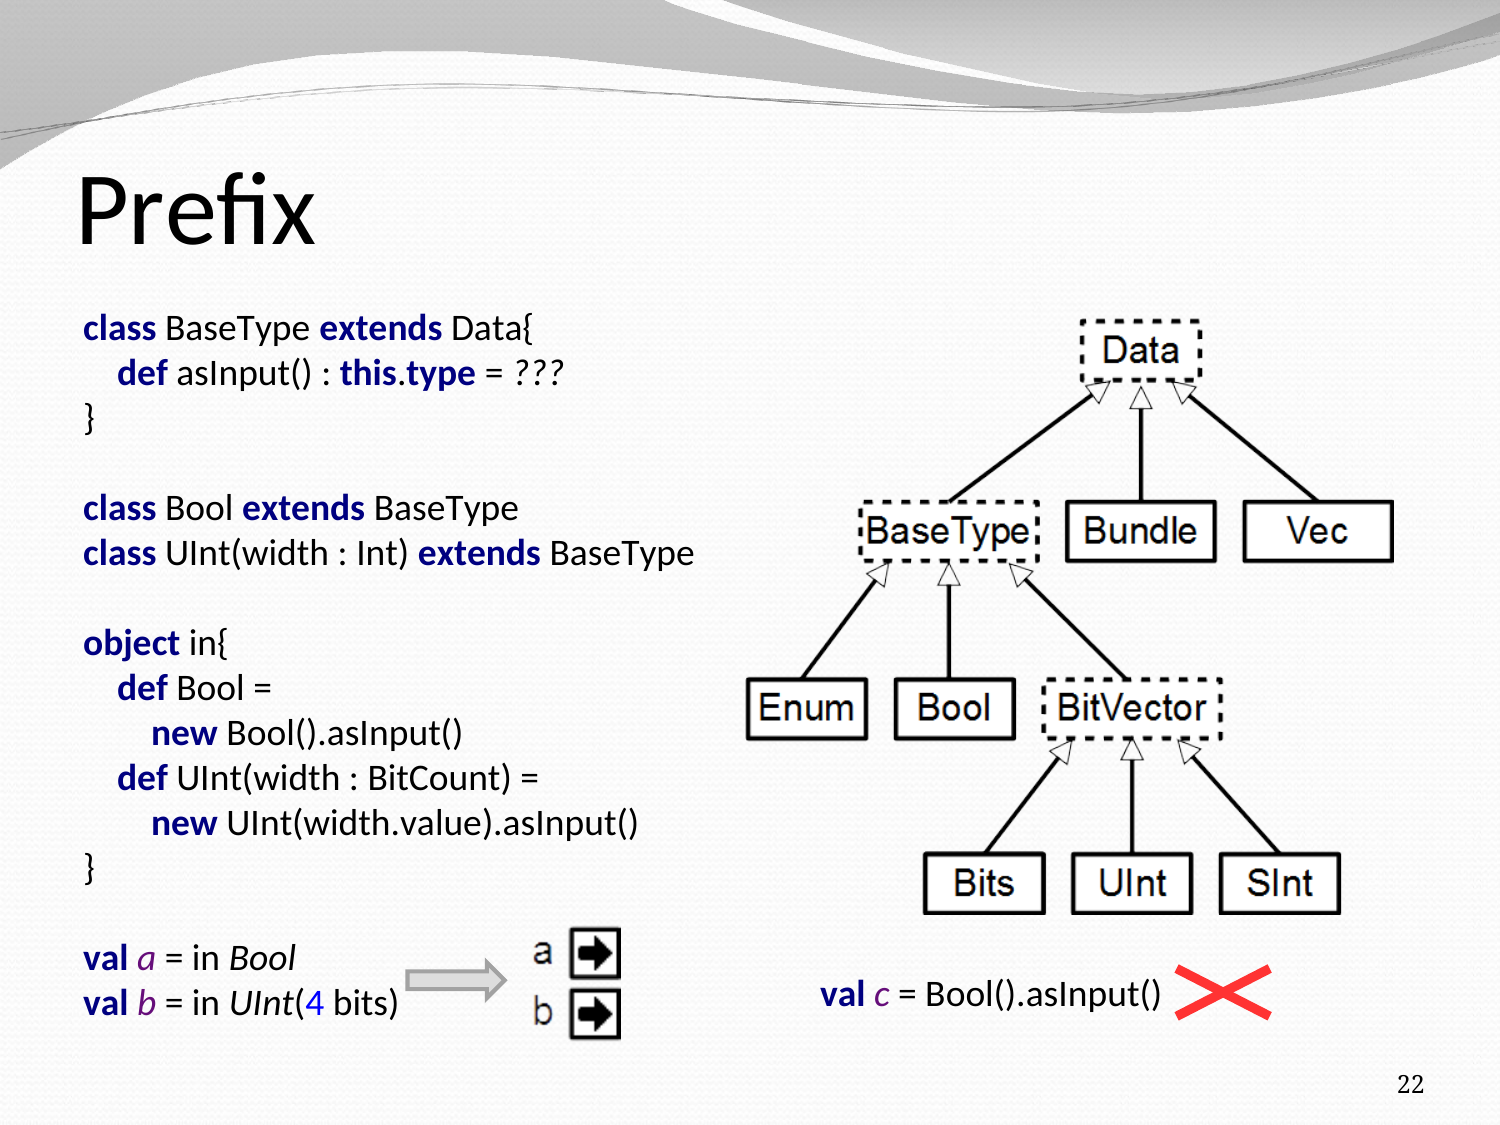

# Prefix
class BaseType extends Data{
 def asInput() : this.type = ???
}
class Bool extends BaseType
class UInt(width : Int) extends BaseType
object in{
 def Bool =
 new Bool().asInput()
 def UInt(width : BitCount) =
 new UInt(width.value).asInput()
}
val a = in Bool
val b = in UInt(4 bits)
val c = Bool().asInput()